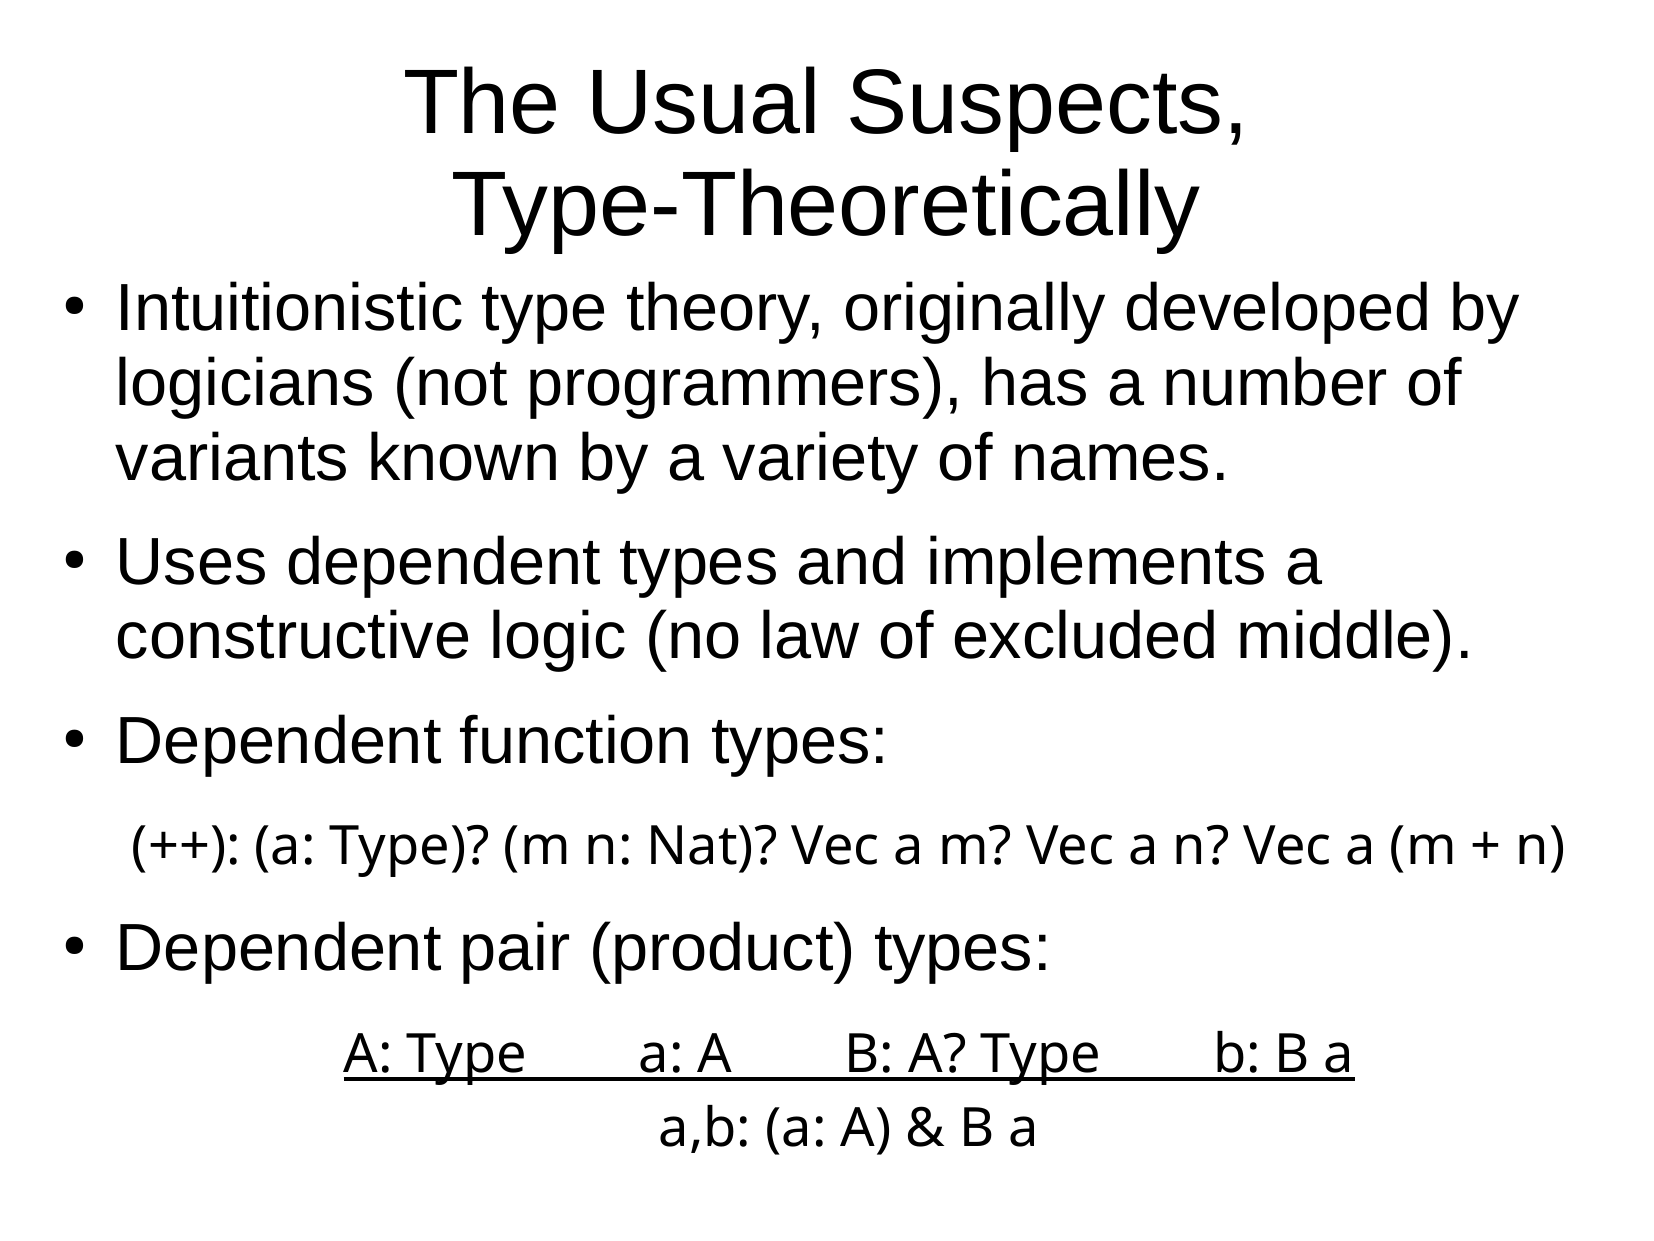

# The Usual Suspects, Type-Theoretically
Intuitionistic type theory, originally developed by logicians (not programmers), has a number of variants known by a variety of names.
Uses dependent types and implements a constructive logic (no law of excluded middle).
Dependent function types:
(++): (a: Type)? (m n: Nat)? Vec a m? Vec a n? Vec a (m + n)
Dependent pair (product) types:
A: Type a: A B: A? Type b: B a
a,b: (a: A) & B a